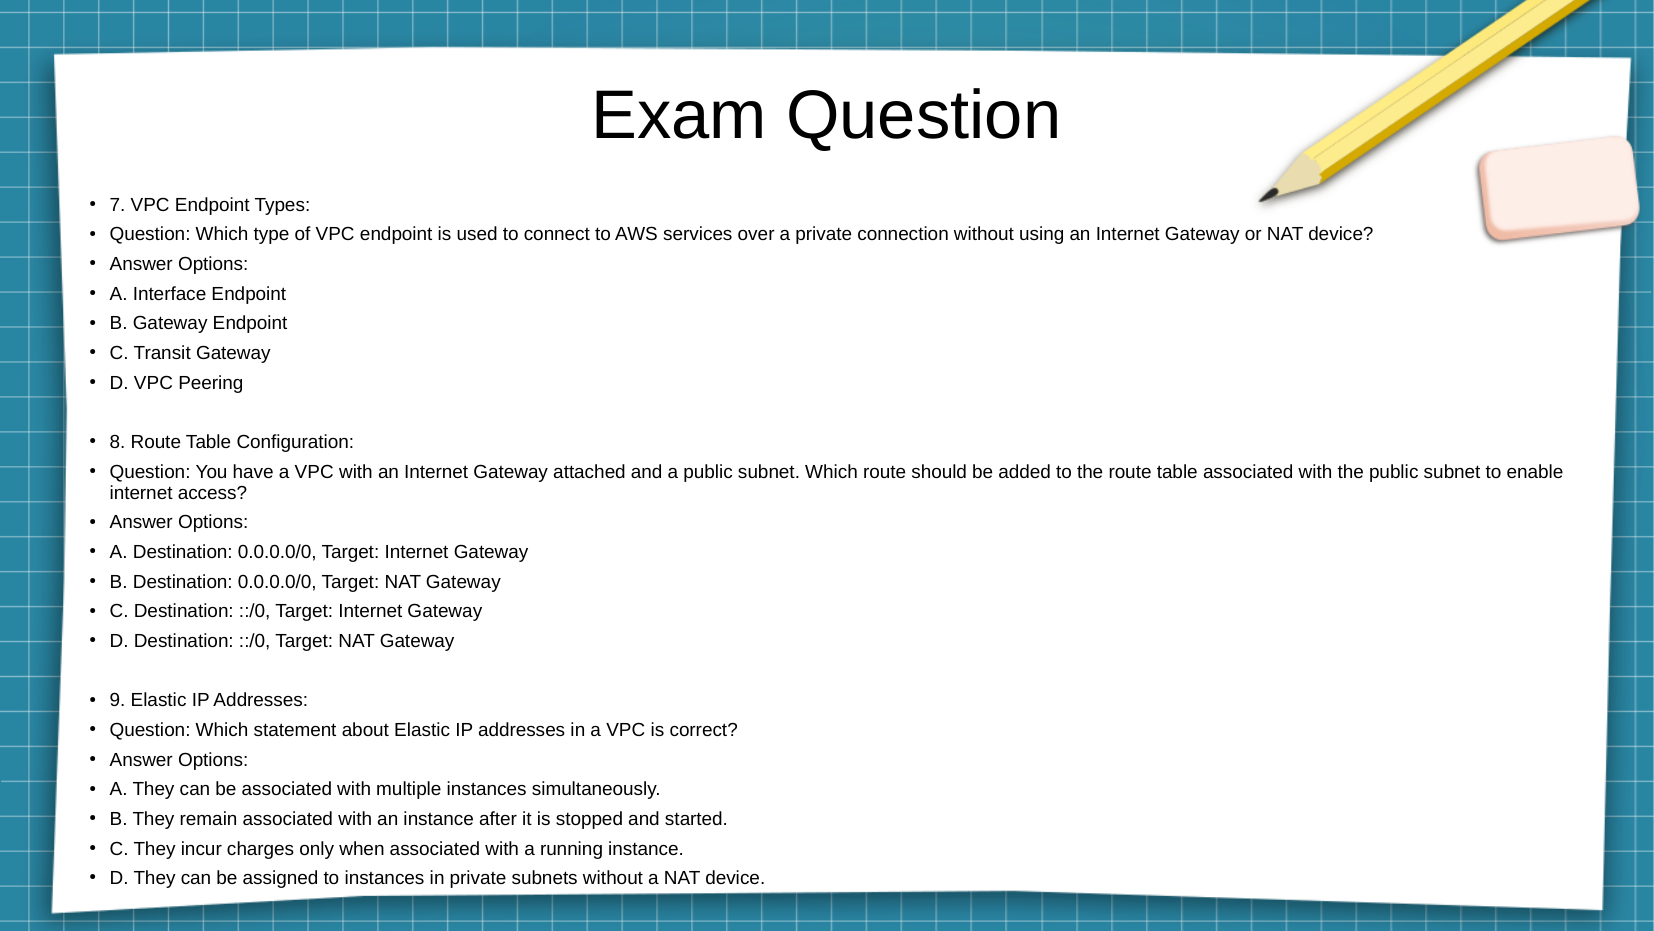

# Exam Question
7. VPC Endpoint Types:
Question: Which type of VPC endpoint is used to connect to AWS services over a private connection without using an Internet Gateway or NAT device?
Answer Options:
A. Interface Endpoint
B. Gateway Endpoint
C. Transit Gateway
D. VPC Peering
8. Route Table Configuration:
Question: You have a VPC with an Internet Gateway attached and a public subnet. Which route should be added to the route table associated with the public subnet to enable internet access?
Answer Options:
A. Destination: 0.0.0.0/0, Target: Internet Gateway
B. Destination: 0.0.0.0/0, Target: NAT Gateway
C. Destination: ::/0, Target: Internet Gateway
D. Destination: ::/0, Target: NAT Gateway
9. Elastic IP Addresses:
Question: Which statement about Elastic IP addresses in a VPC is correct?
Answer Options:
A. They can be associated with multiple instances simultaneously.
B. They remain associated with an instance after it is stopped and started.
C. They incur charges only when associated with a running instance.
D. They can be assigned to instances in private subnets without a NAT device.